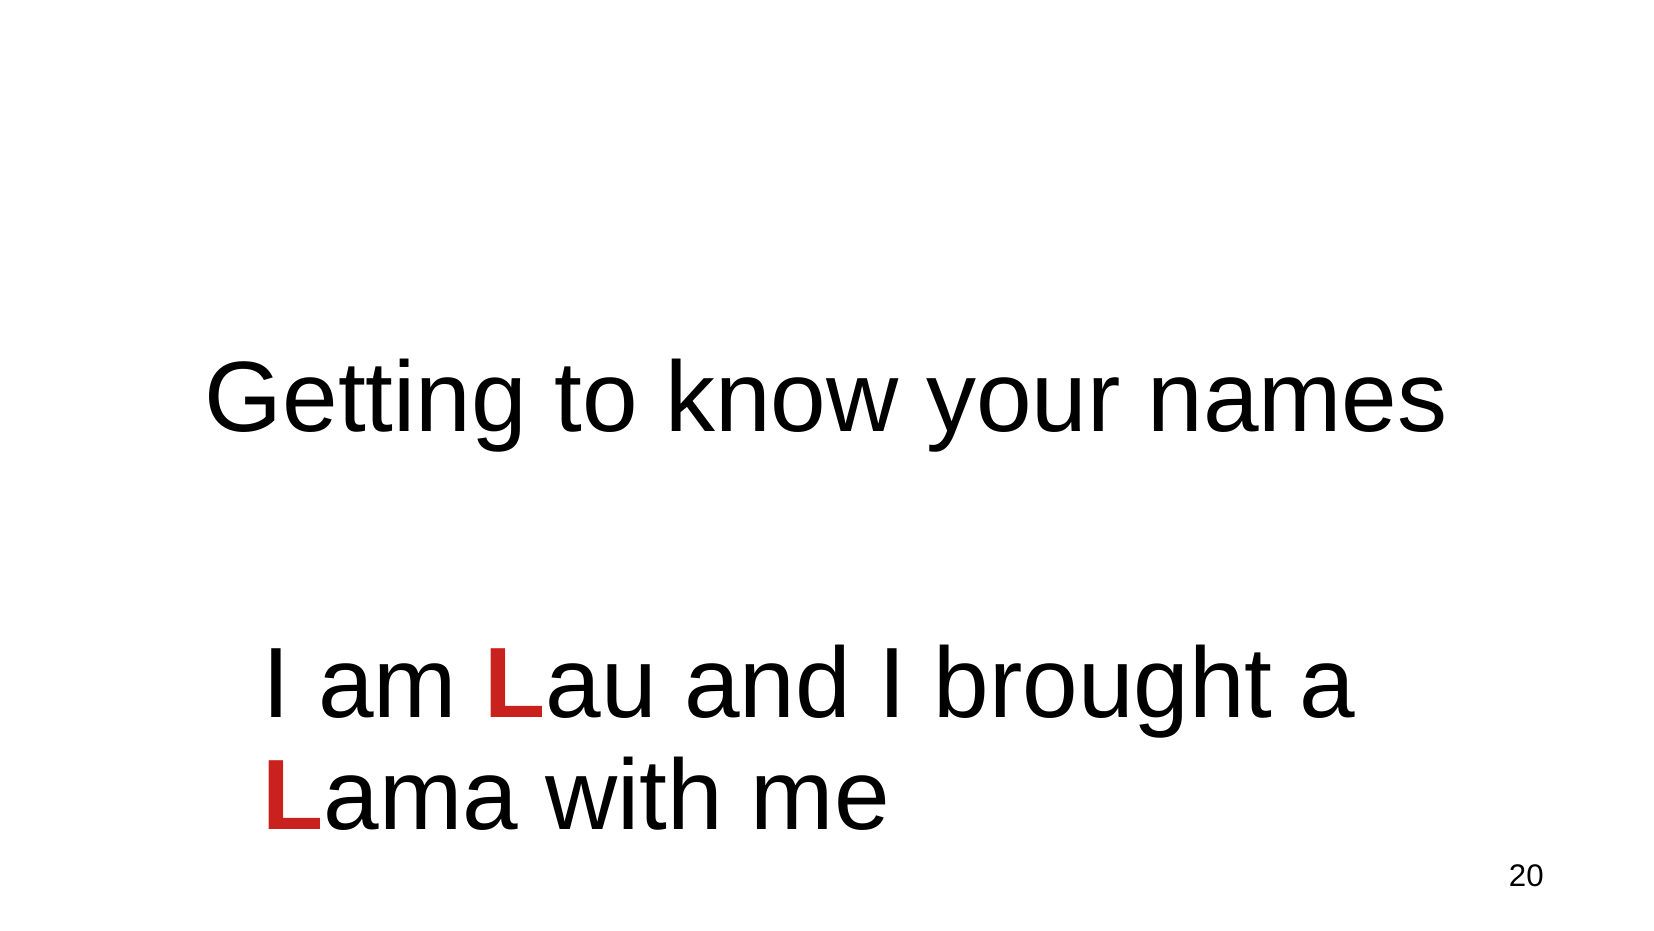

# Getting to know your names
I am Lau and I brought a Lama with me